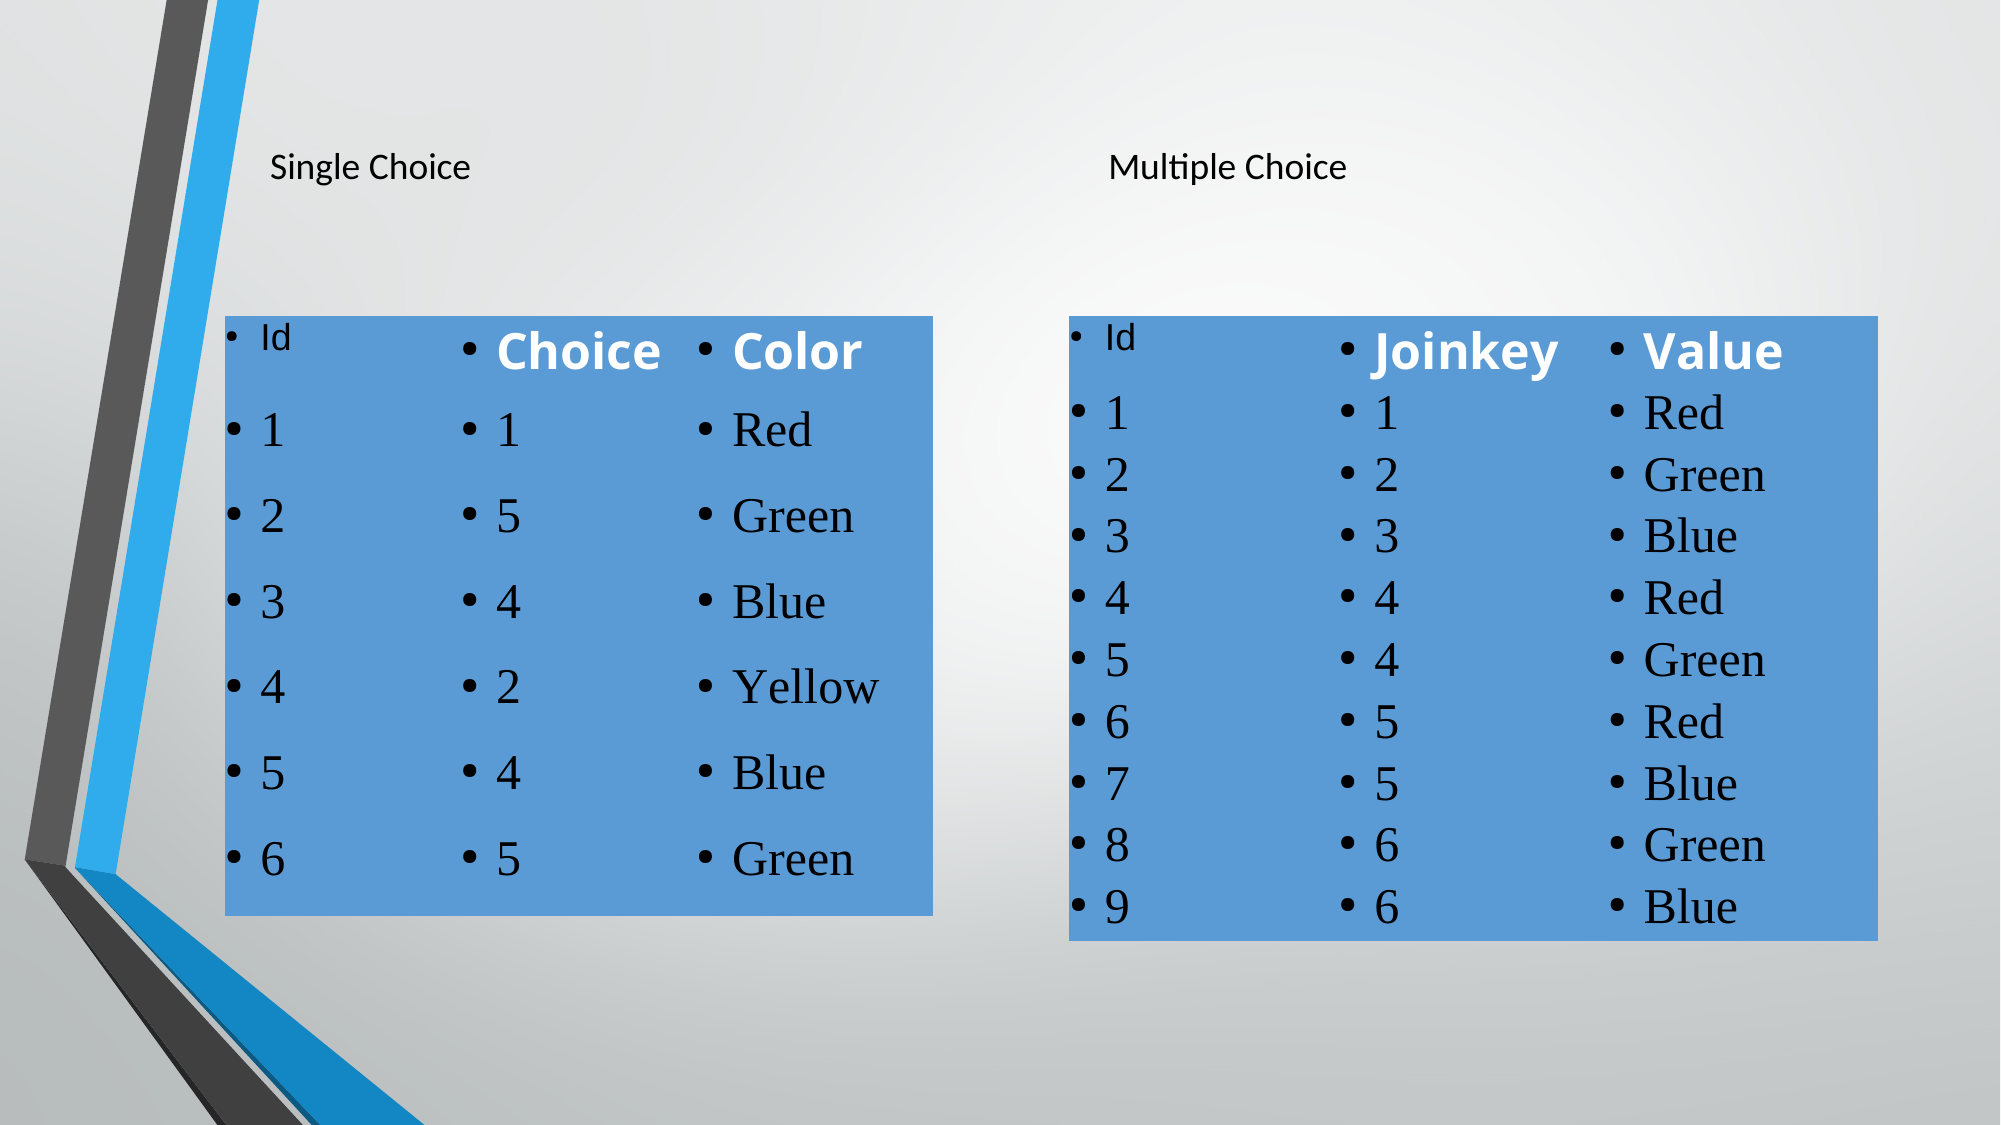

Single Choice
Multiple Choice
| Id | Choice | Color |
| --- | --- | --- |
| 1 | 1 | Red |
| 2 | 5 | Green |
| 3 | 4 | Blue |
| 4 | 2 | Yellow |
| 5 | 4 | Blue |
| 6 | 5 | Green |
| Id | Joinkey | Value |
| --- | --- | --- |
| 1 | 1 | Red |
| 2 | 2 | Green |
| 3 | 3 | Blue |
| 4 | 4 | Red |
| 5 | 4 | Green |
| 6 | 5 | Red |
| 7 | 5 | Blue |
| 8 | 6 | Green |
| 9 | 6 | Blue |